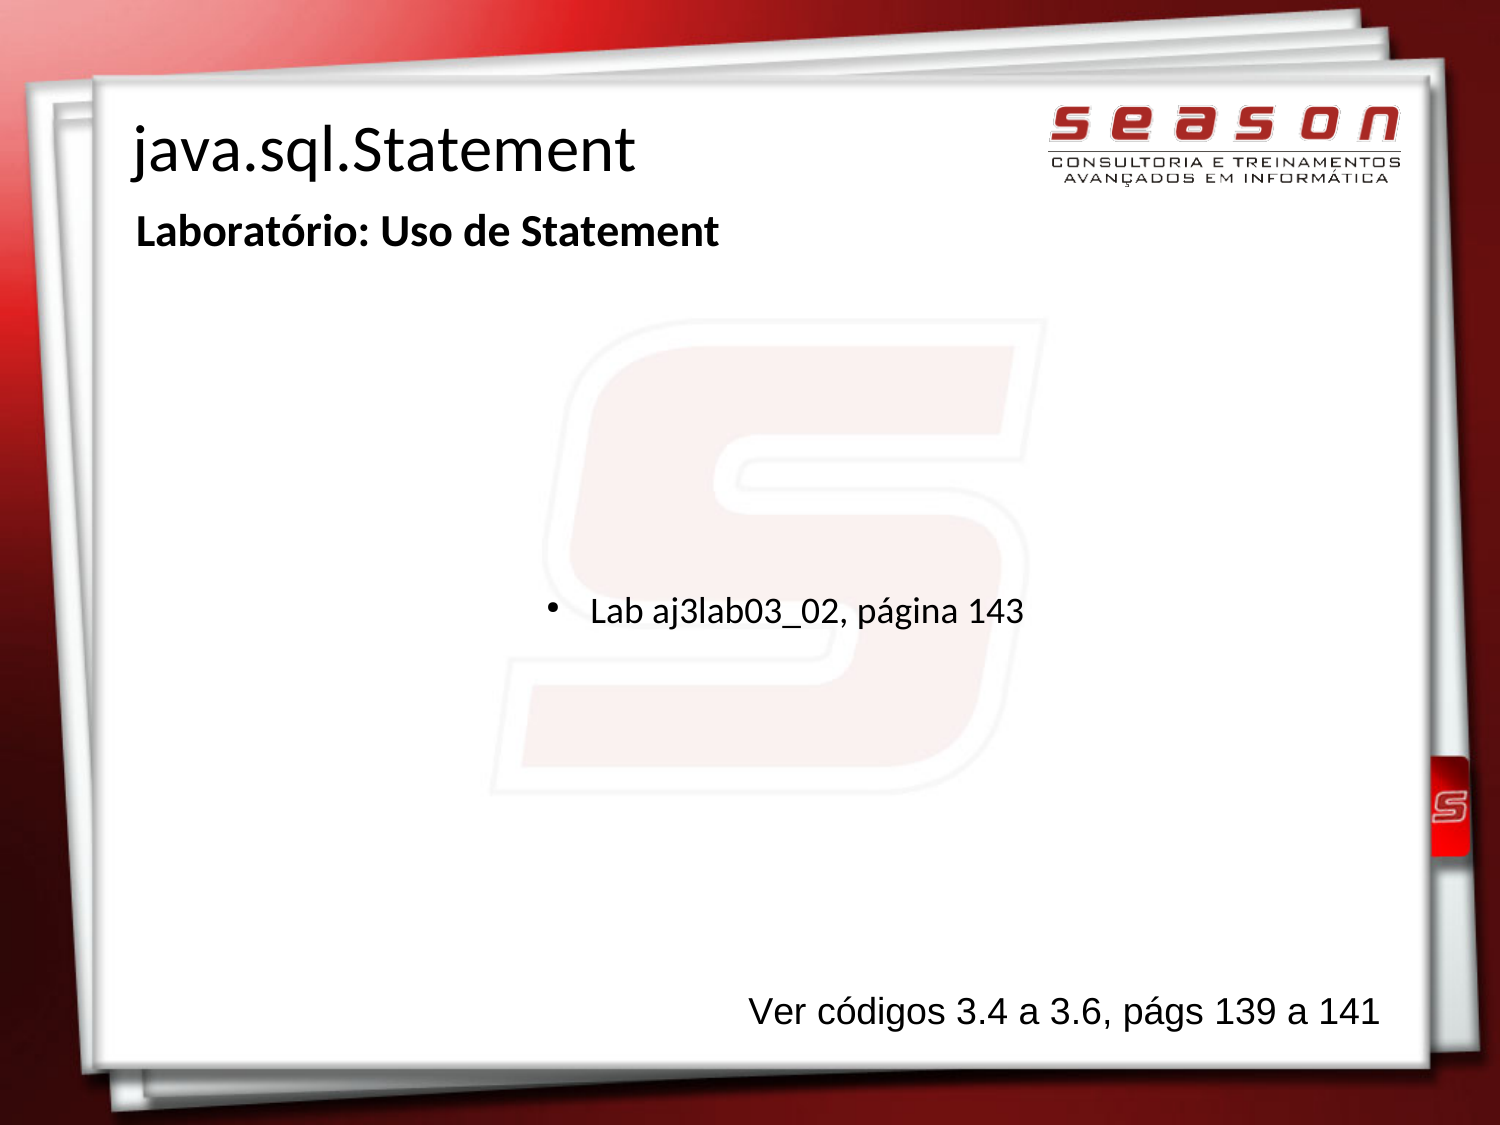

# java.sql.Statement
Laboratório: Uso de Statement
 Lab aj3lab03_02, página 143
Ver códigos 3.4 a 3.6, págs 139 a 141